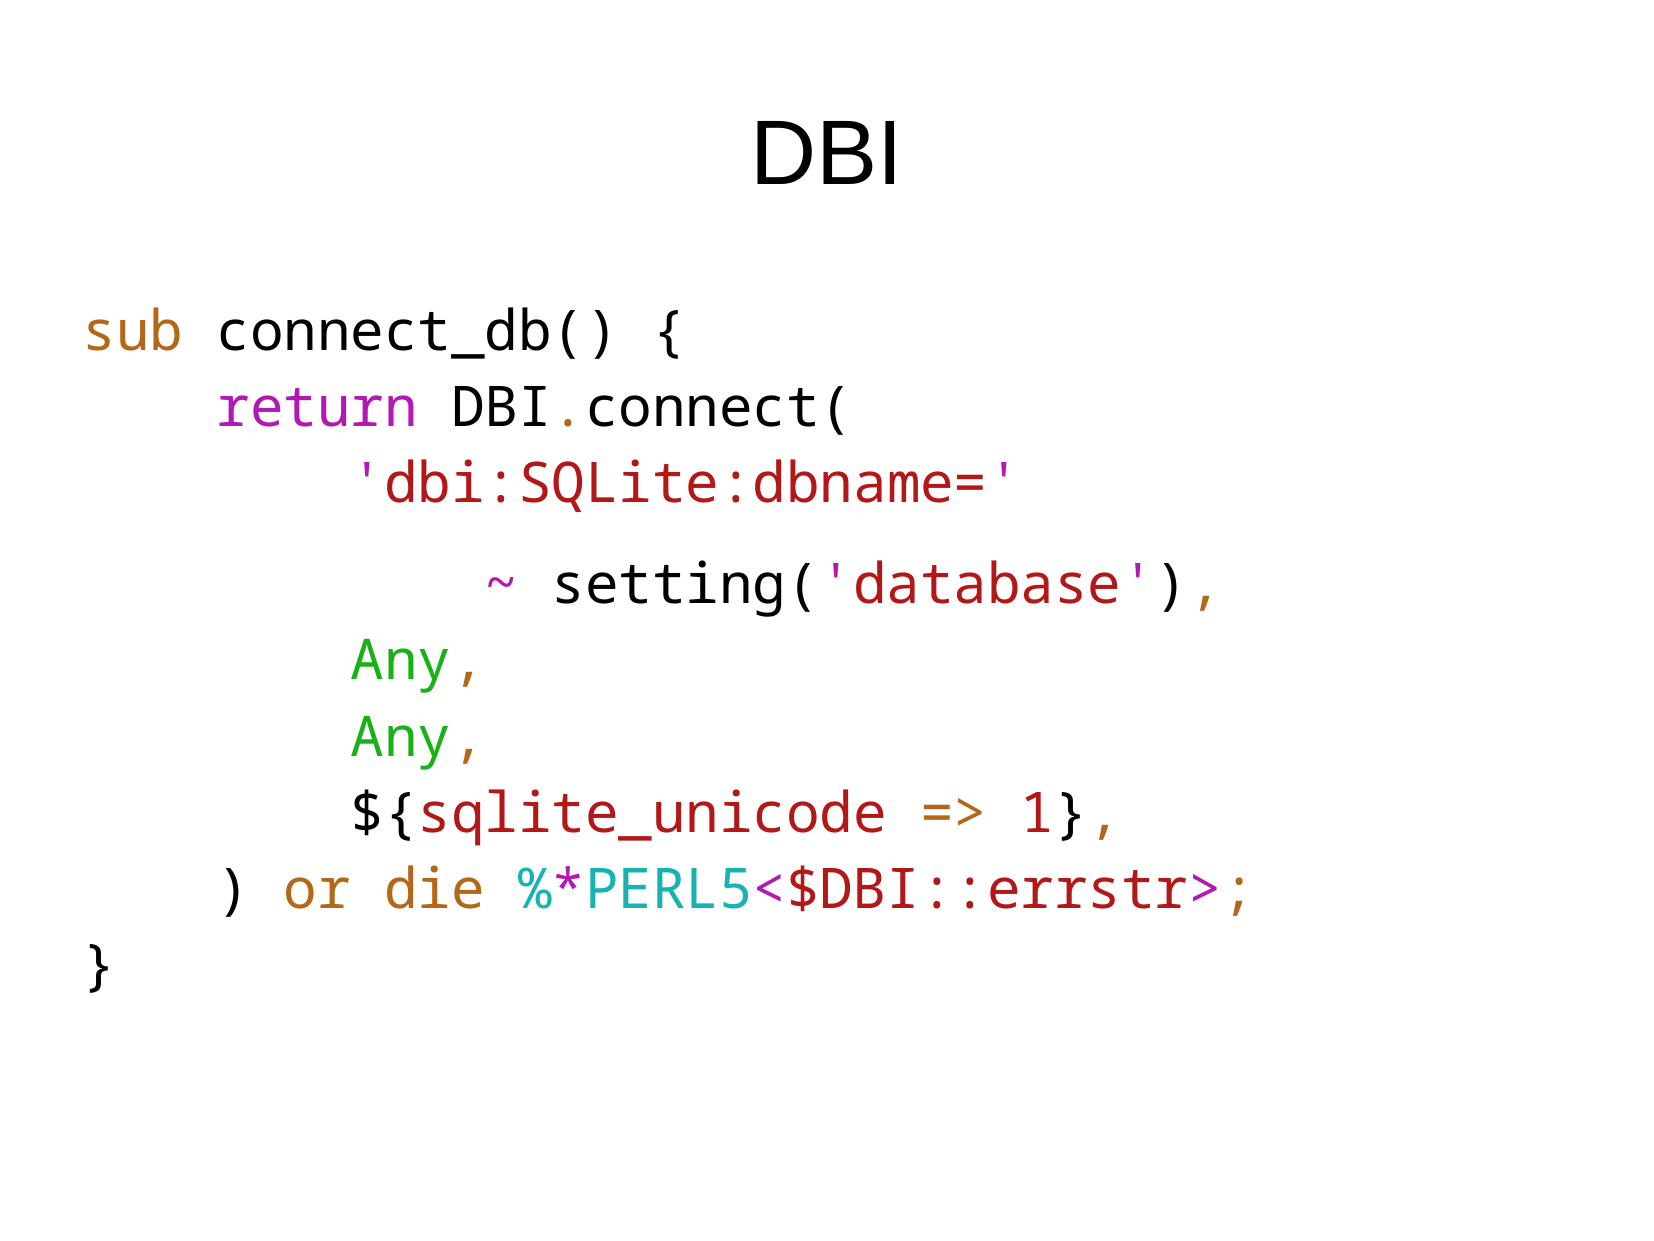

# DBI
sub connect_db() {
 return DBI.connect(
 'dbi:SQLite:dbname='
 ~ setting('database'),
 Any,
 Any,
 ${sqlite_unicode => 1},
 ) or die %*PERL5<$DBI::errstr>;
}